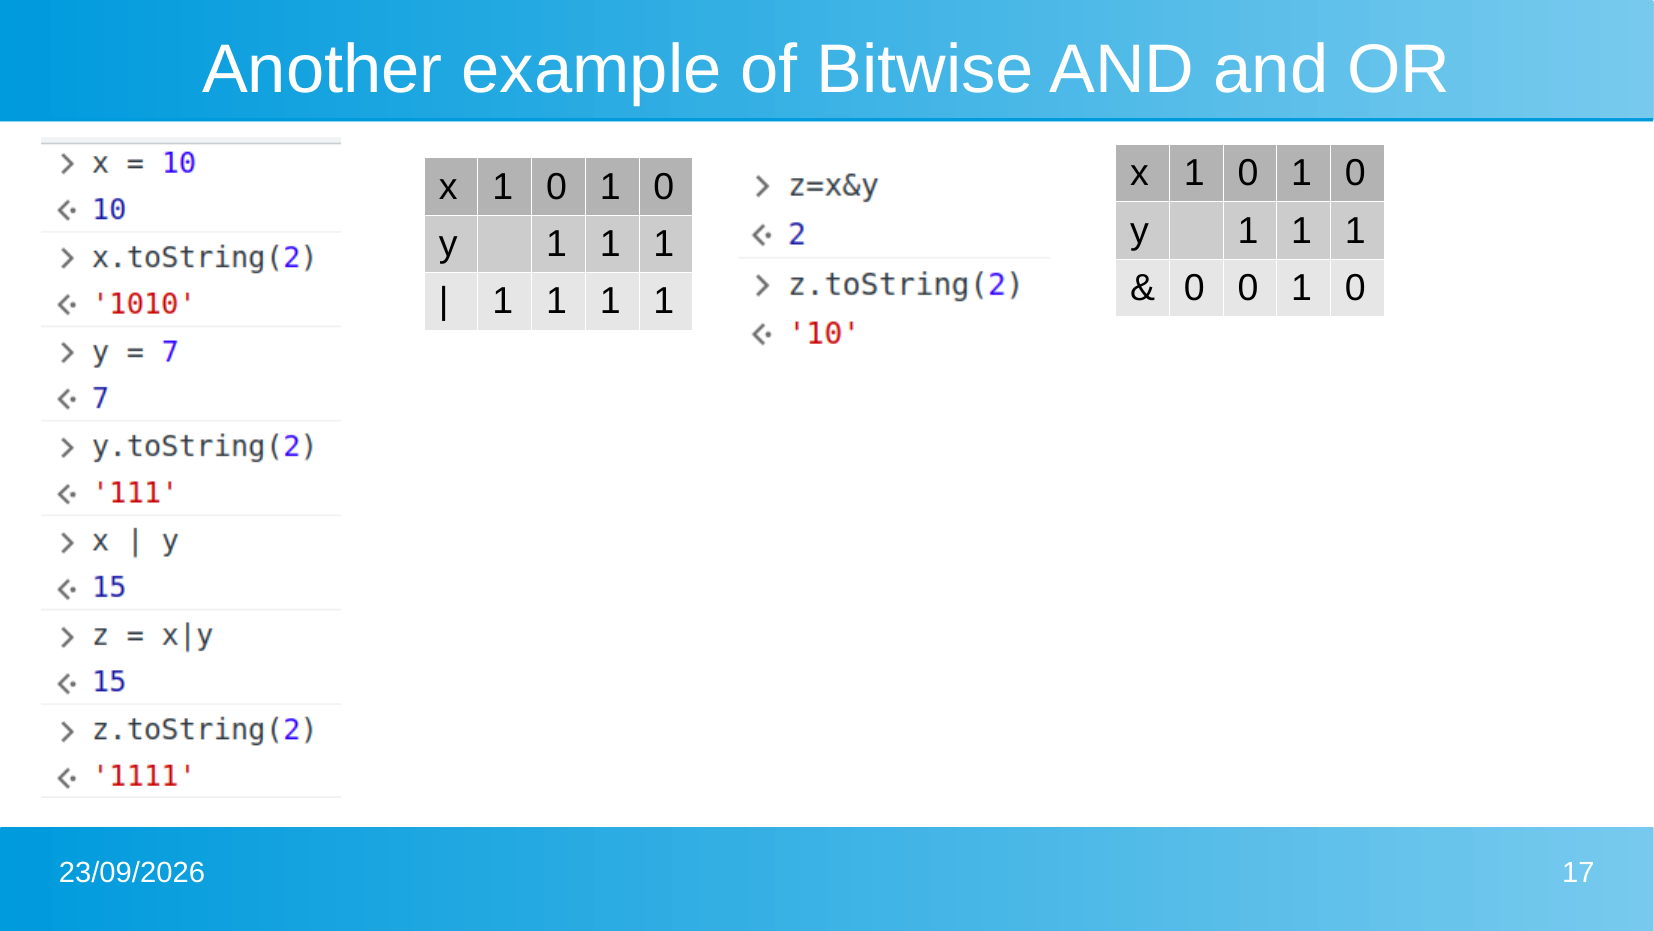

# Another example of Bitwise AND and OR
| x | 1 | 0 | 1 | 0 |
| --- | --- | --- | --- | --- |
| y | | 1 | 1 | 1 |
| & | 0 | 0 | 1 | 0 |
| x | 1 | 0 | 1 | 0 |
| --- | --- | --- | --- | --- |
| y | | 1 | 1 | 1 |
| | | 1 | 1 | 1 | 1 |
17